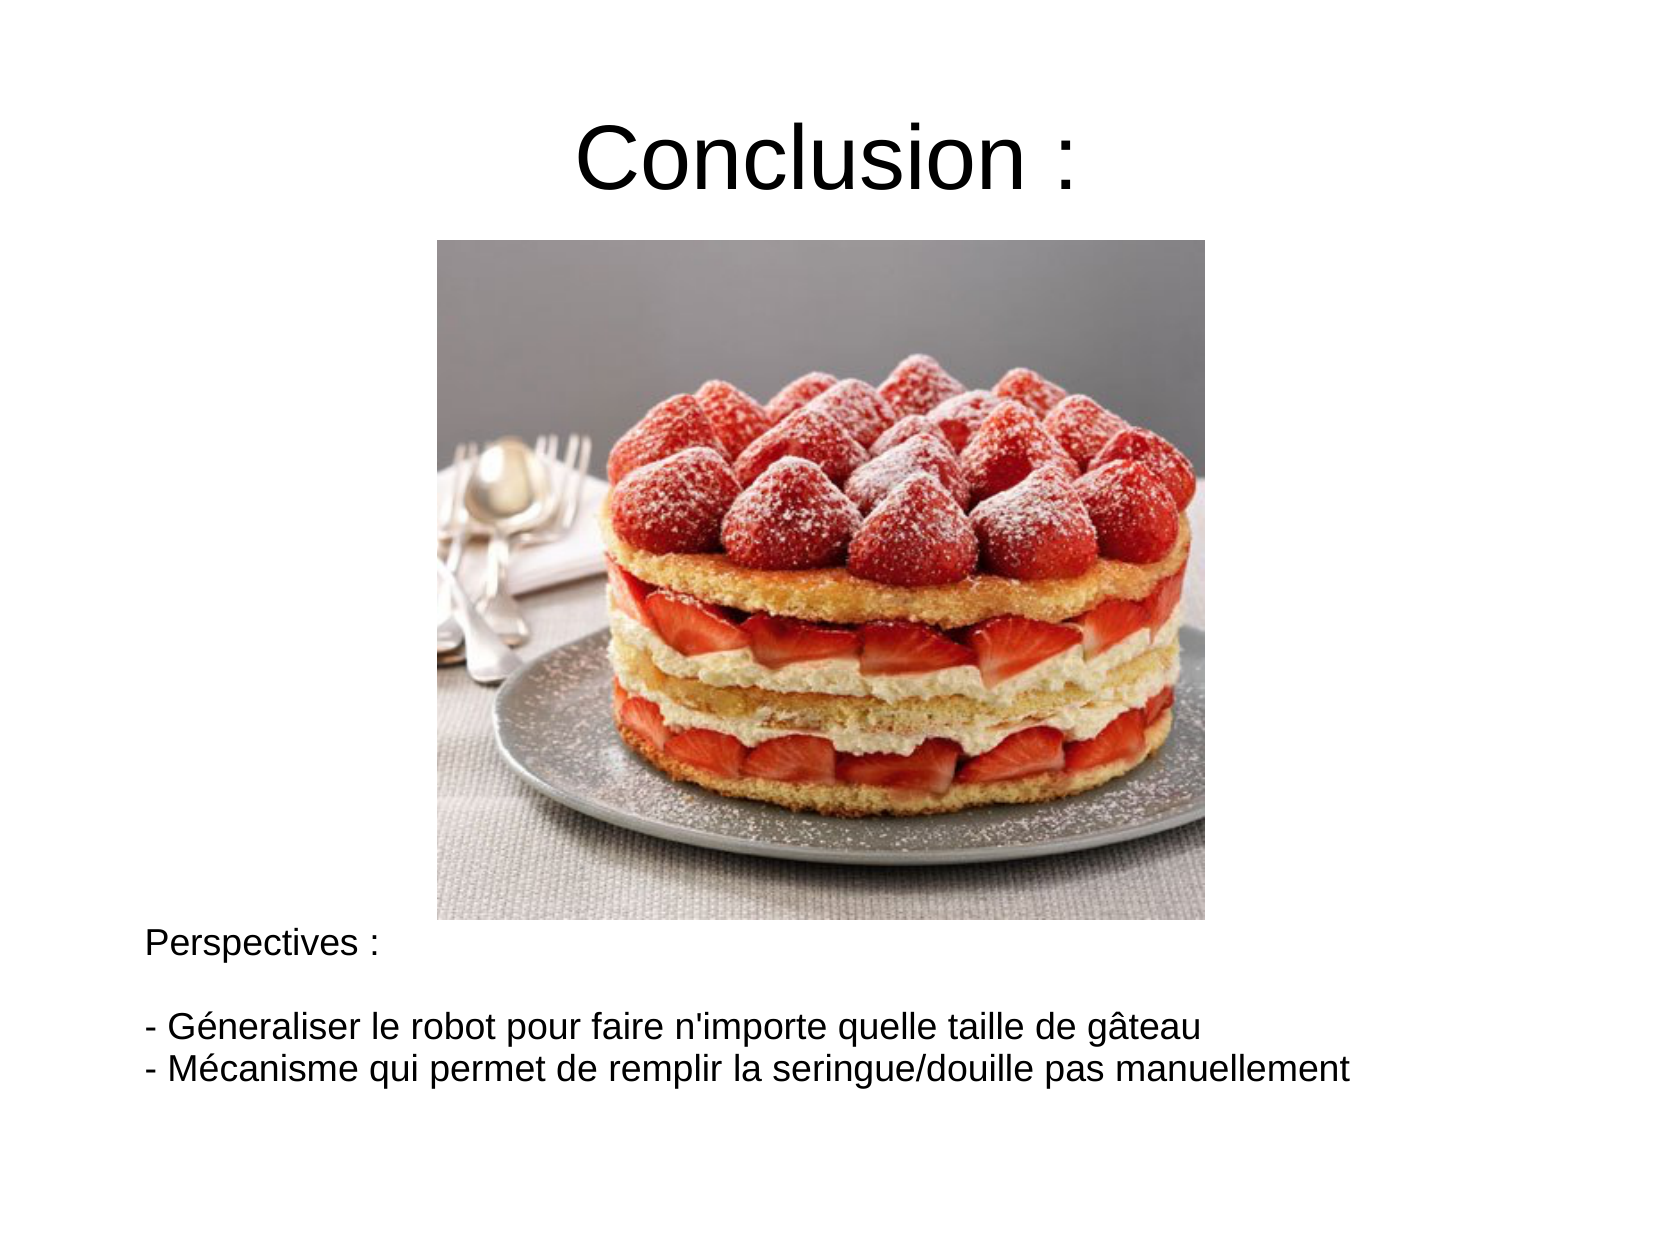

# Conclusion :
Perspectives :
- Géneraliser le robot pour faire n'importe quelle taille de gâteau
- Mécanisme qui permet de remplir la seringue/douille pas manuellement